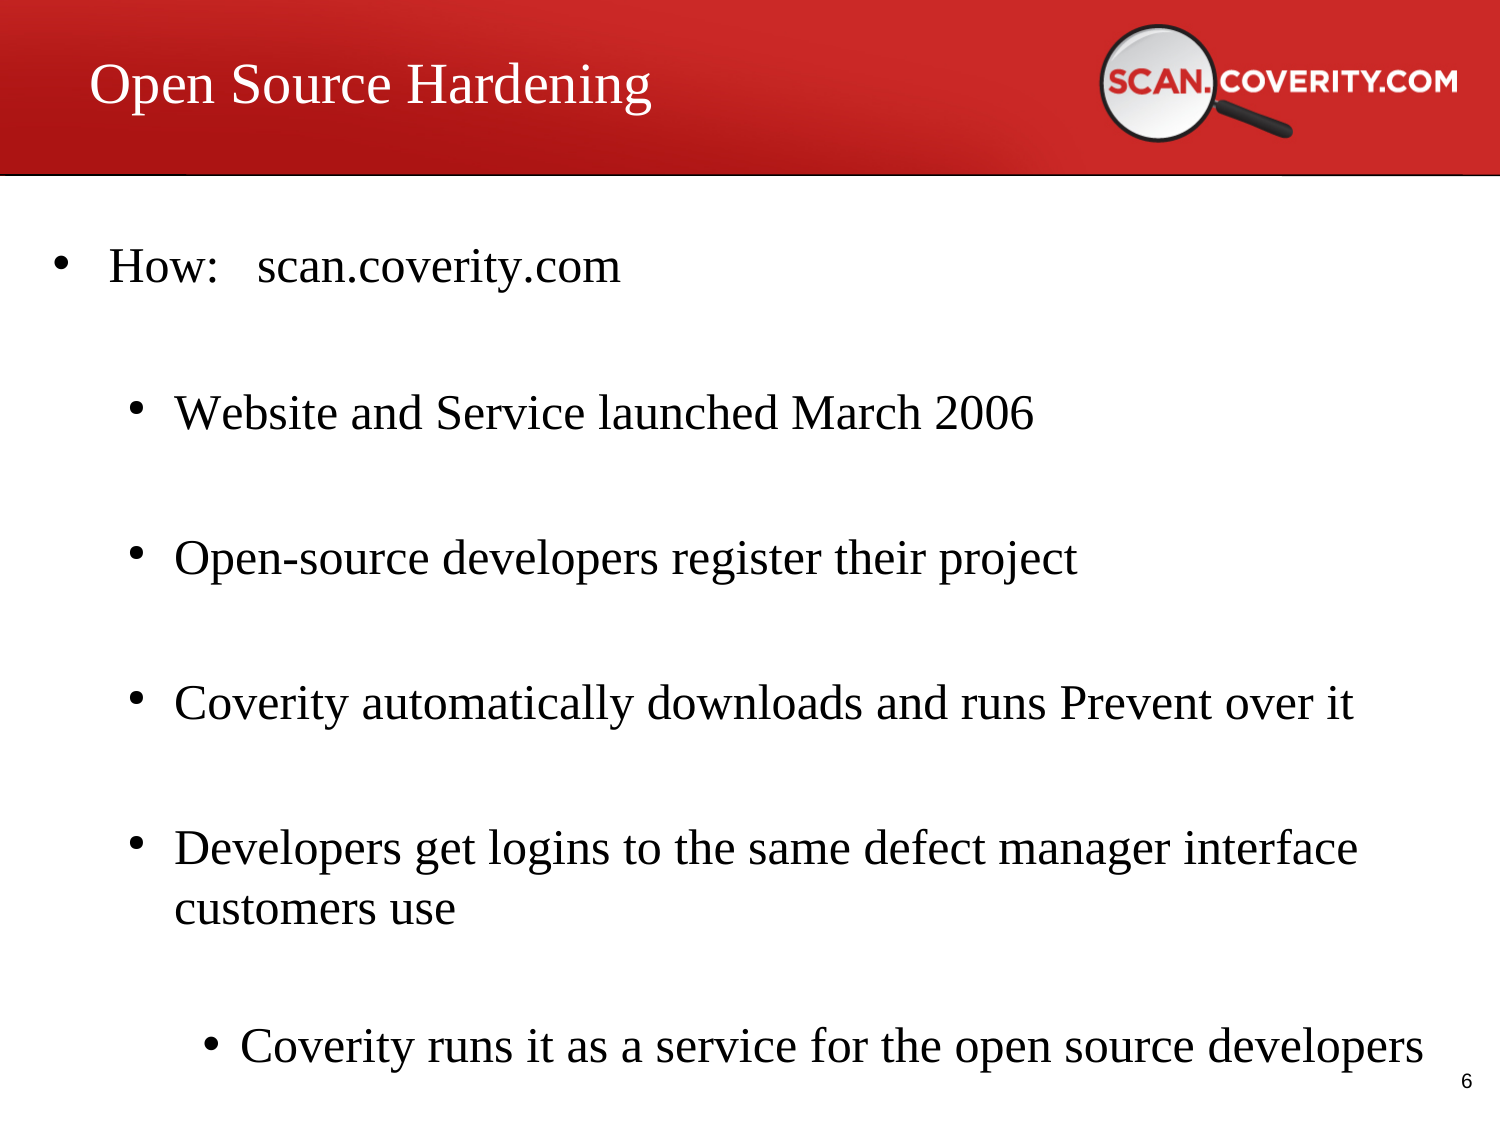

# Open Source Hardening
How: scan.coverity.com
Website and Service launched March 2006
Open-source developers register their project
Coverity automatically downloads and runs Prevent over it
Developers get logins to the same defect manager interface customers use
Coverity runs it as a service for the open source developers
6